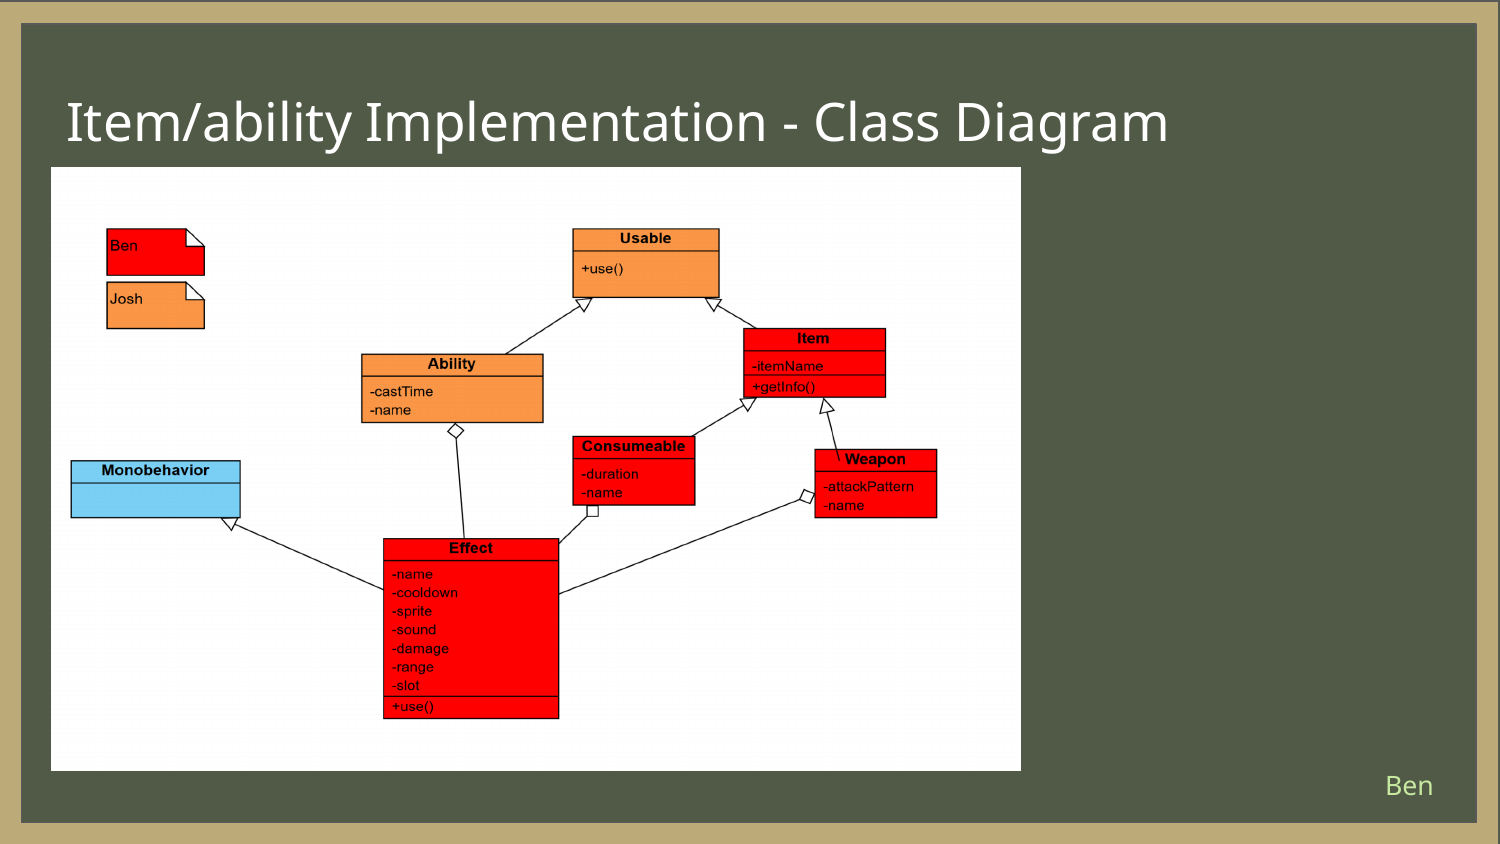

# Item/ability Implementation - Class Diagram
Ben